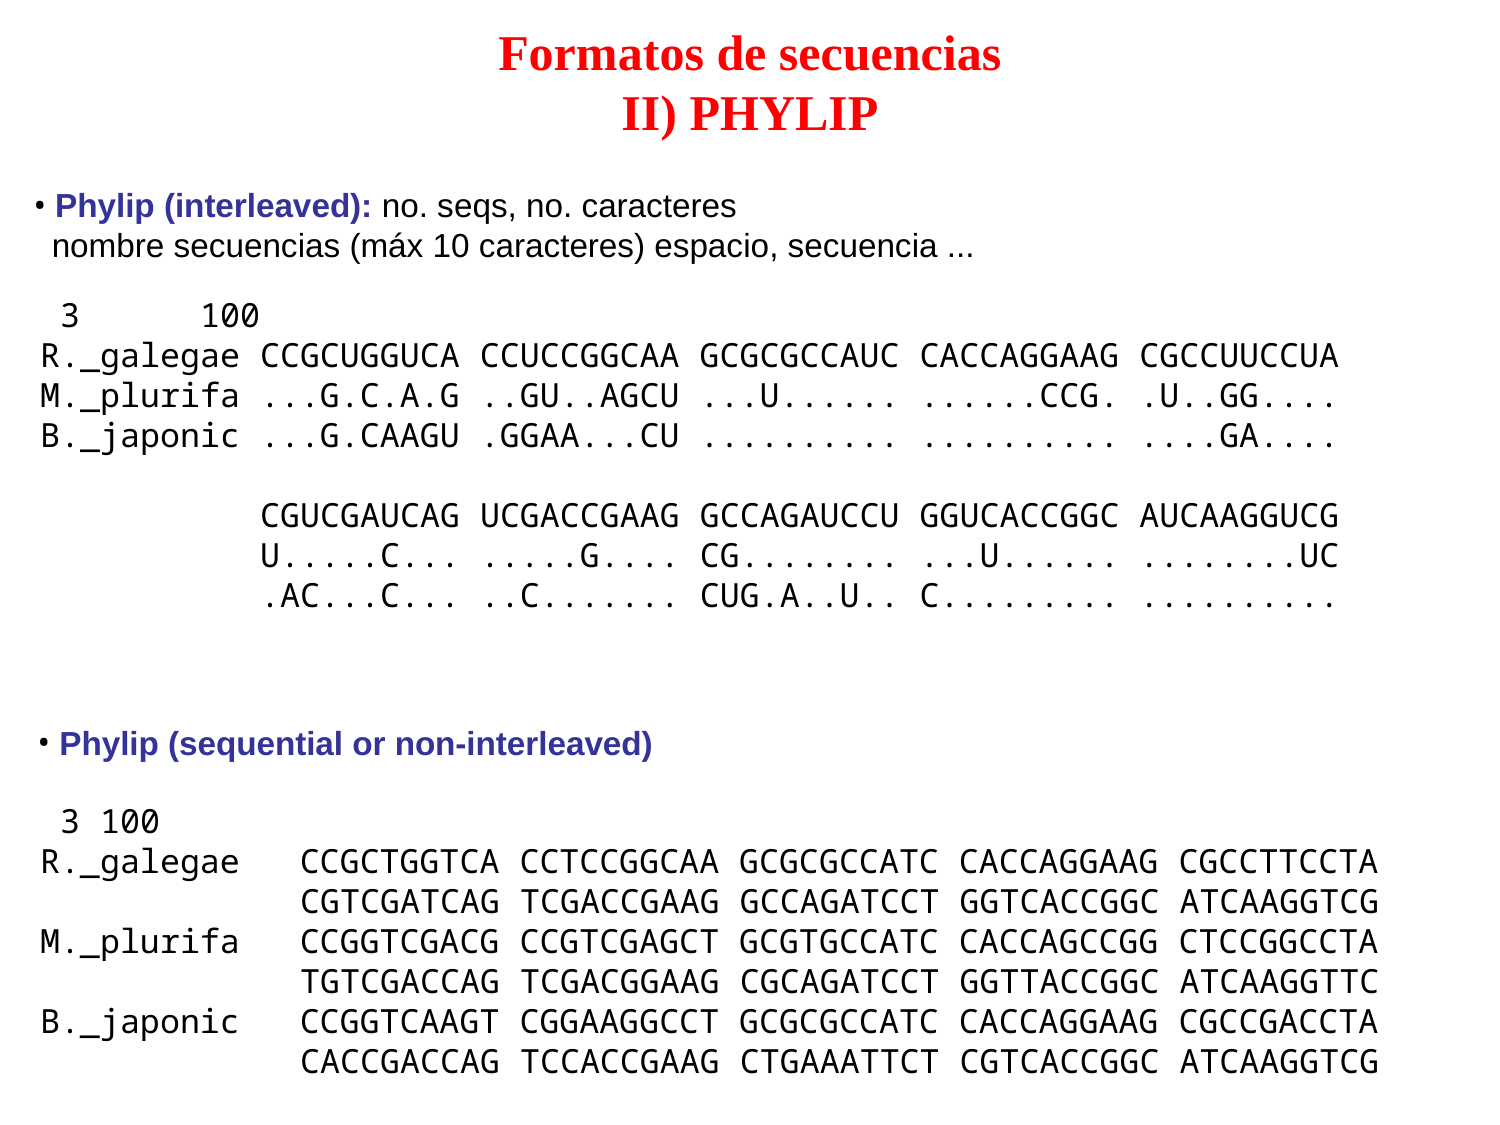

Formatos de secuencias
II) PHYLIP
 Phylip (interleaved): no. seqs, no. caracteres
 nombre secuencias (máx 10 caracteres) espacio, secuencia ...
 3 100
R._galegae CCGCUGGUCA CCUCCGGCAA GCGCGCCAUC CACCAGGAAG CGCCUUCCUA
M._plurifa ...G.C.A.G ..GU..AGCU ...U...... ......CCG. .U..GG....
B._japonic ...G.CAAGU .GGAA...CU .......... .......... ....GA....
 CGUCGAUCAG UCGACCGAAG GCCAGAUCCU GGUCACCGGC AUCAAGGUCG
 U.....C... .....G.... CG........ ...U...... ........UC
 .AC...C... ..C....... CUG.A..U.. C......... ..........
 Phylip (sequential or non-interleaved)
 3 100
R._galegae CCGCTGGTCA CCTCCGGCAA GCGCGCCATC CACCAGGAAG CGCCTTCCTA
 CGTCGATCAG TCGACCGAAG GCCAGATCCT GGTCACCGGC ATCAAGGTCG
M._plurifa CCGGTCGACG CCGTCGAGCT GCGTGCCATC CACCAGCCGG CTCCGGCCTA
 TGTCGACCAG TCGACGGAAG CGCAGATCCT GGTTACCGGC ATCAAGGTTC
B._japonic CCGGTCAAGT CGGAAGGCCT GCGCGCCATC CACCAGGAAG CGCCGACCTA
 CACCGACCAG TCCACCGAAG CTGAAATTCT CGTCACCGGC ATCAAGGTCG